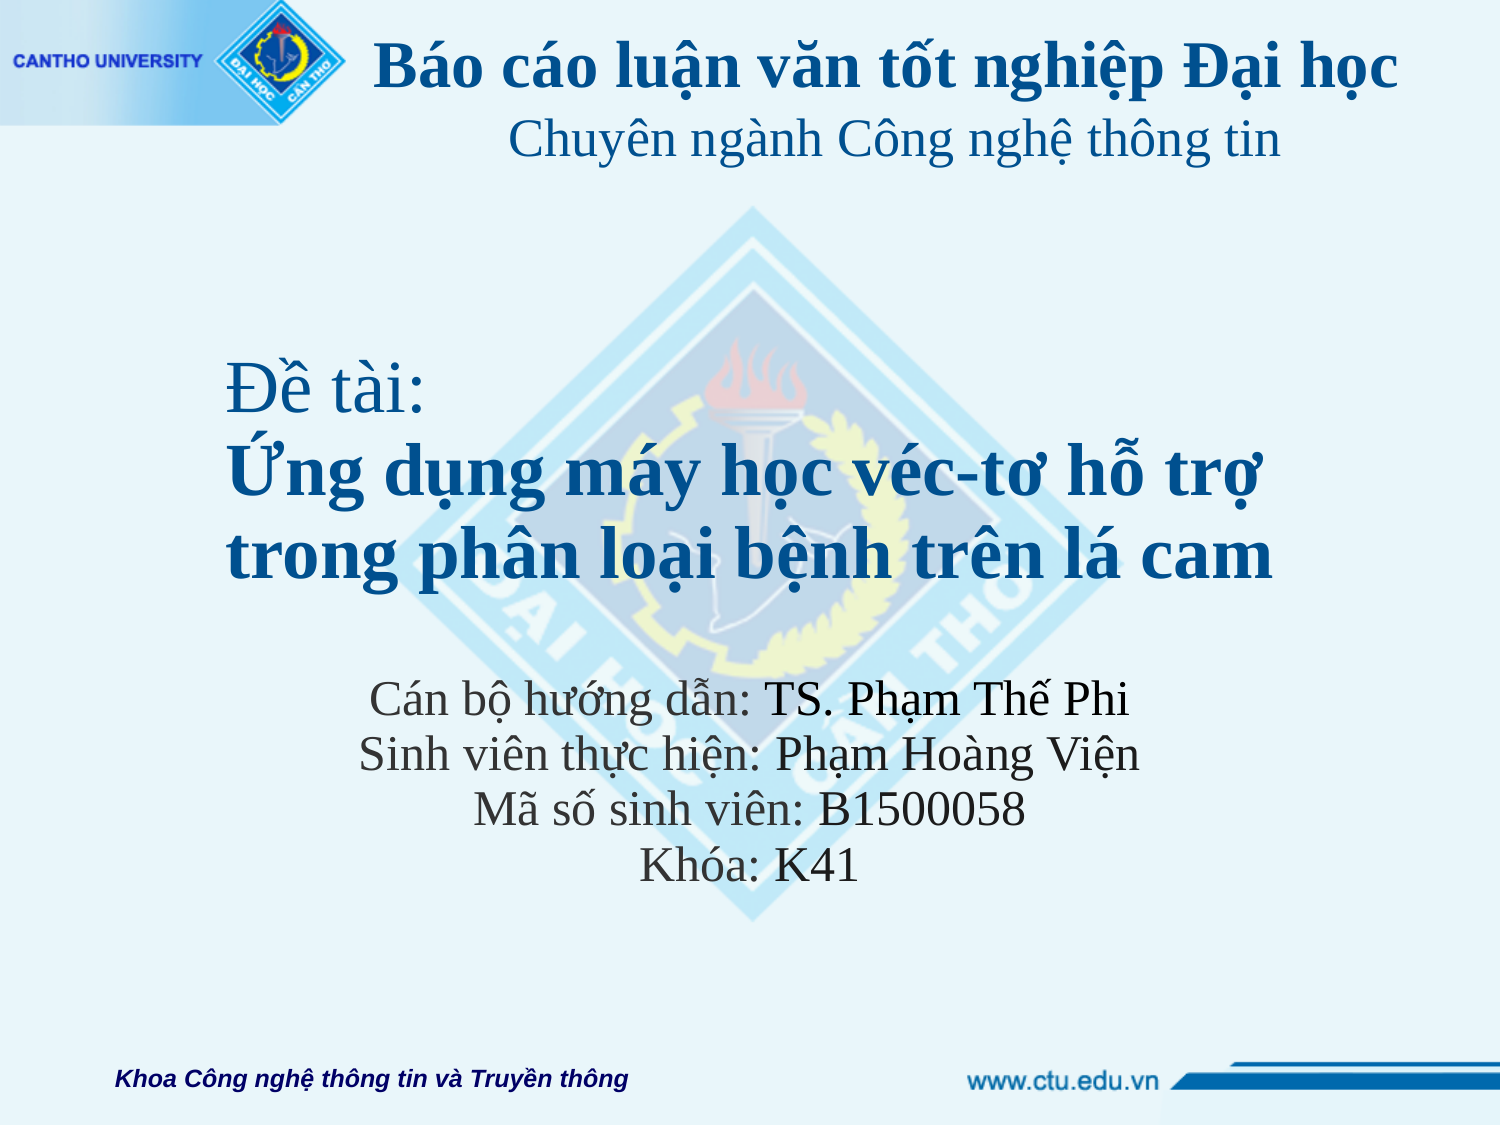

Báo cáo luận văn tốt nghiệp Đại học
Chuyên ngành Công nghệ thông tin
# Đề tài: Ứng dụng máy học véc-tơ hỗ trợ trong phân loại bệnh trên lá cam
Cán bộ hướng dẫn: TS. Phạm Thế Phi
Sinh viên thực hiện: Phạm Hoàng Viện
Mã số sinh viên: B1500058
Khóa: K41
Khoa Công nghệ thông tin và Truyền thông